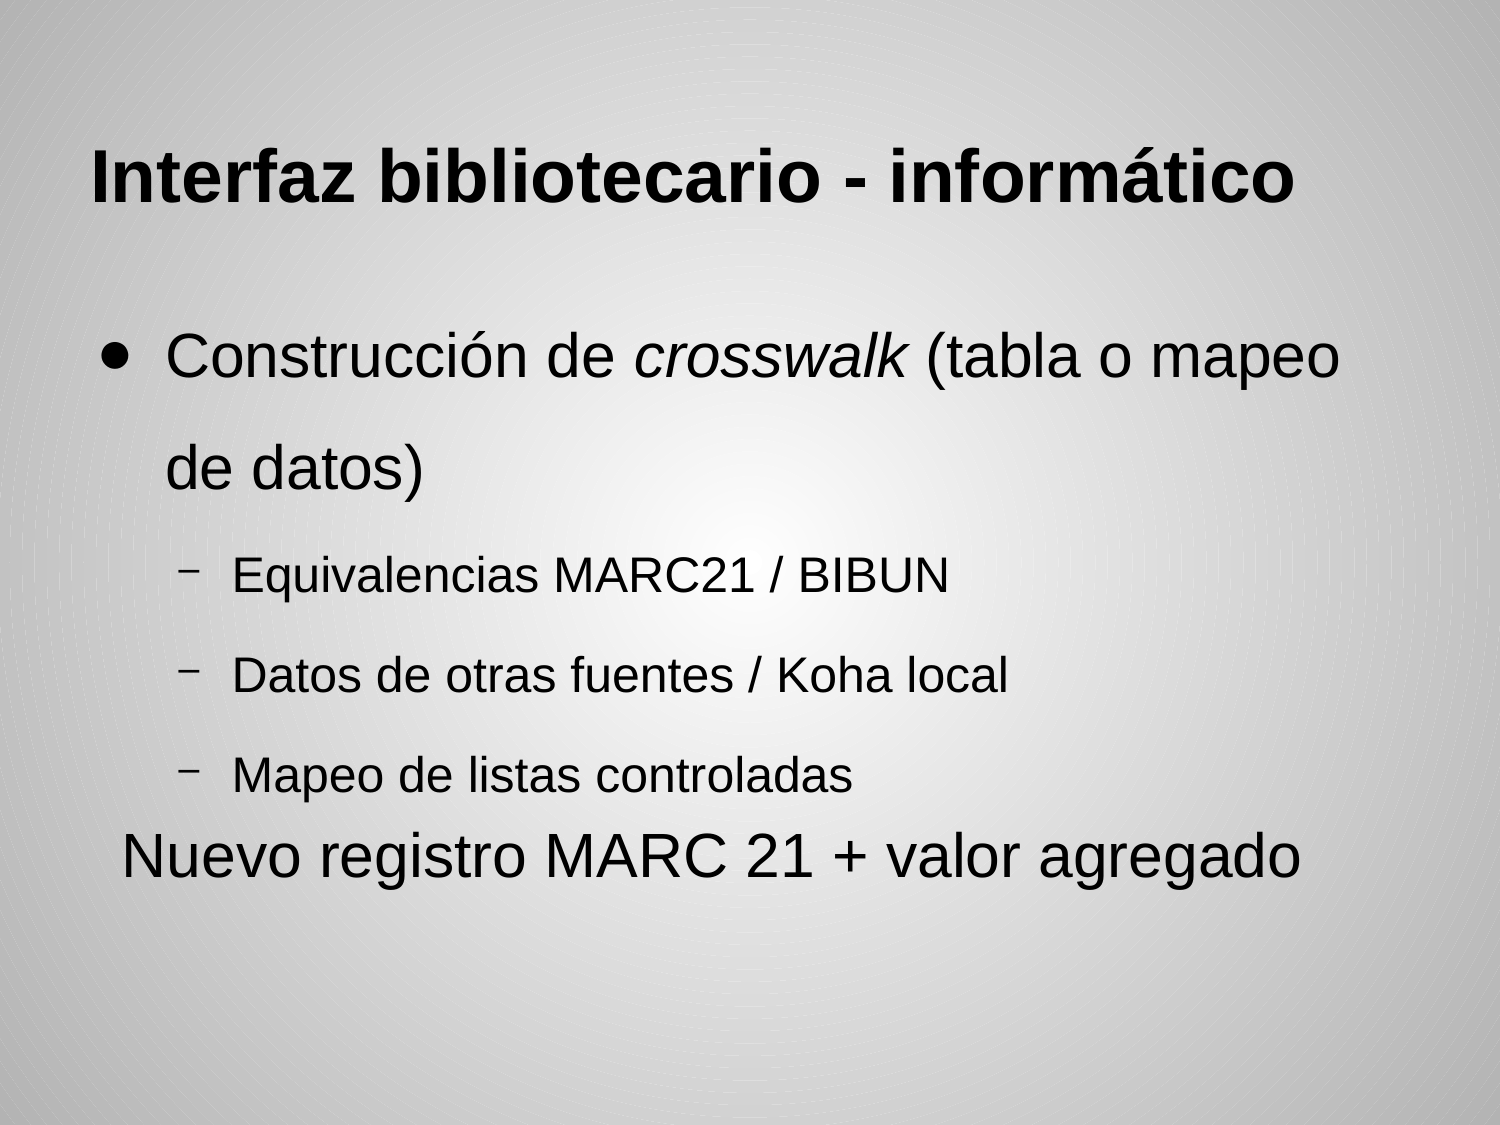

# Interfaz bibliotecario - informático
Construcción de crosswalk (tabla o mapeo de datos)
Equivalencias MARC21 / BIBUN
Datos de otras fuentes / Koha local
Mapeo de listas controladas
Nuevo registro MARC 21 + valor agregado